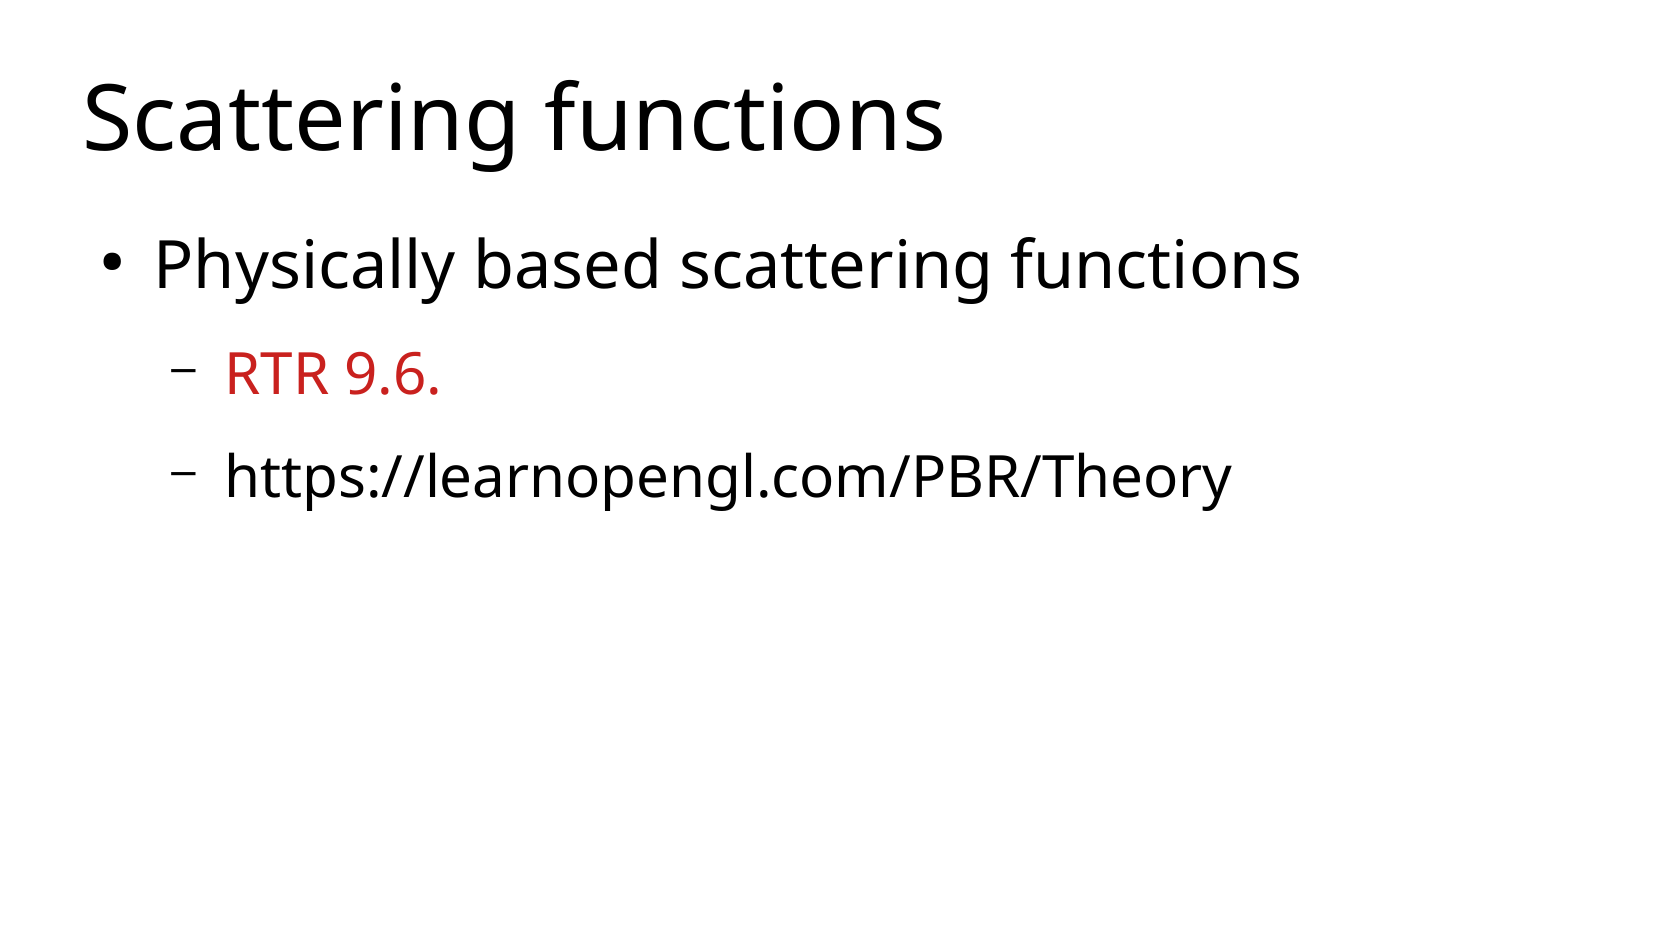

# Scattering functions
Physically based scattering functions
RTR 9.6.
https://learnopengl.com/PBR/Theory